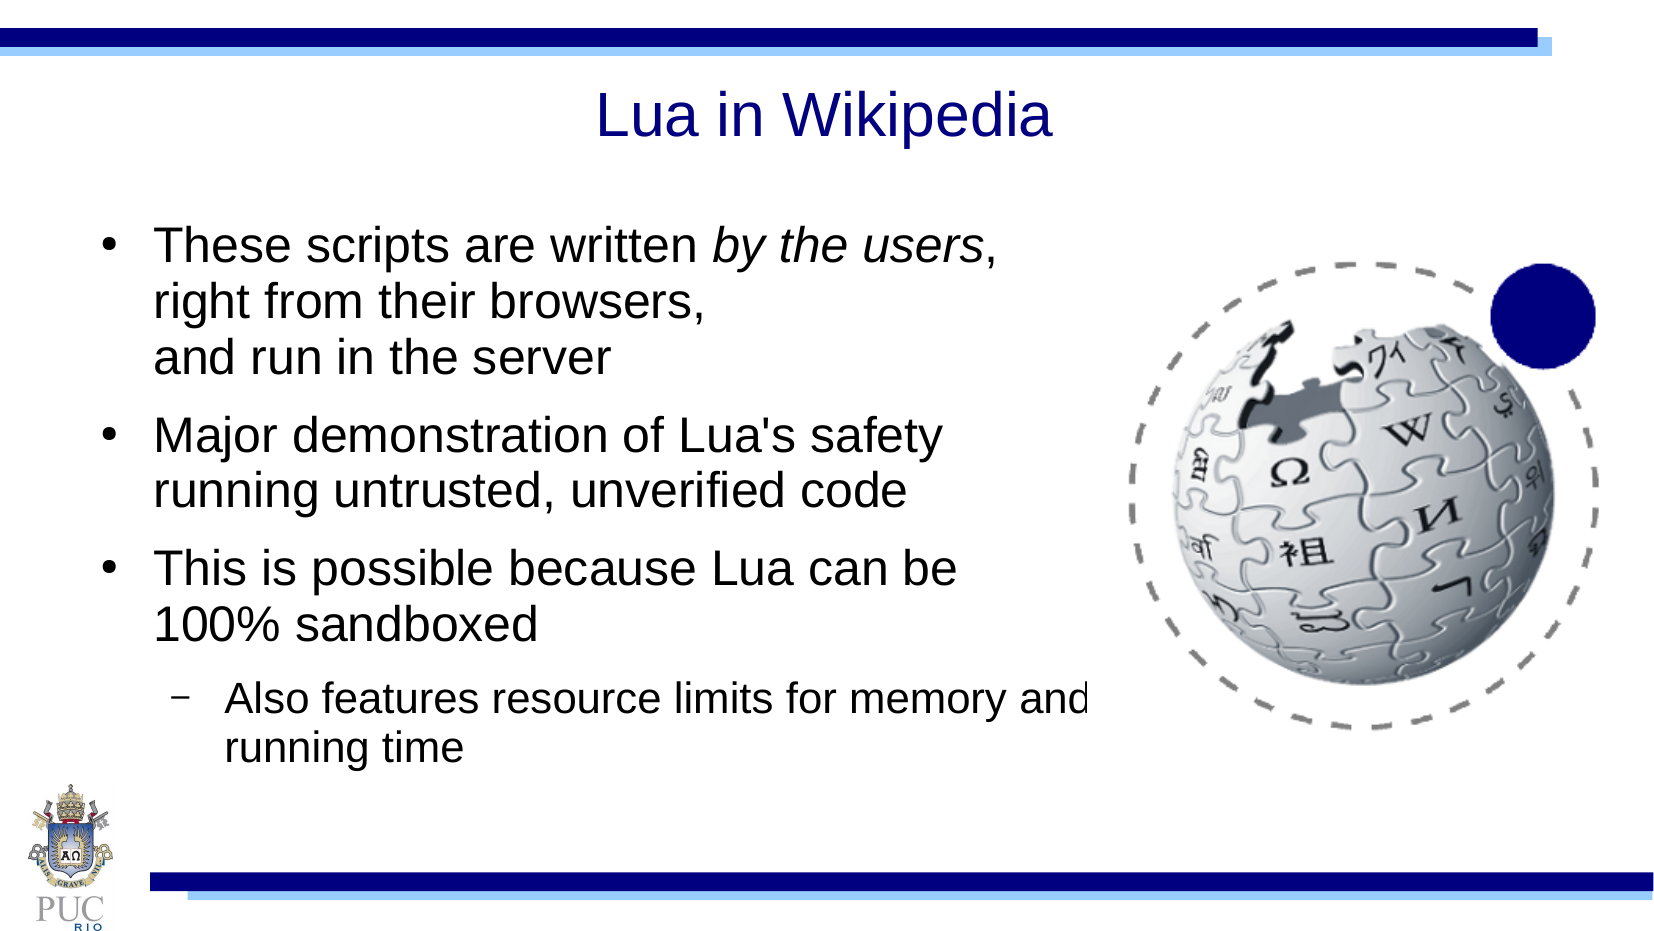

# Lua in Wikipedia
These scripts are written by the users,
right from their browsers,
and run in the server
Major demonstration of Lua's safety
running untrusted, unverified code
This is possible because Lua can be
100% sandboxed
Also features resource limits for memory and running time